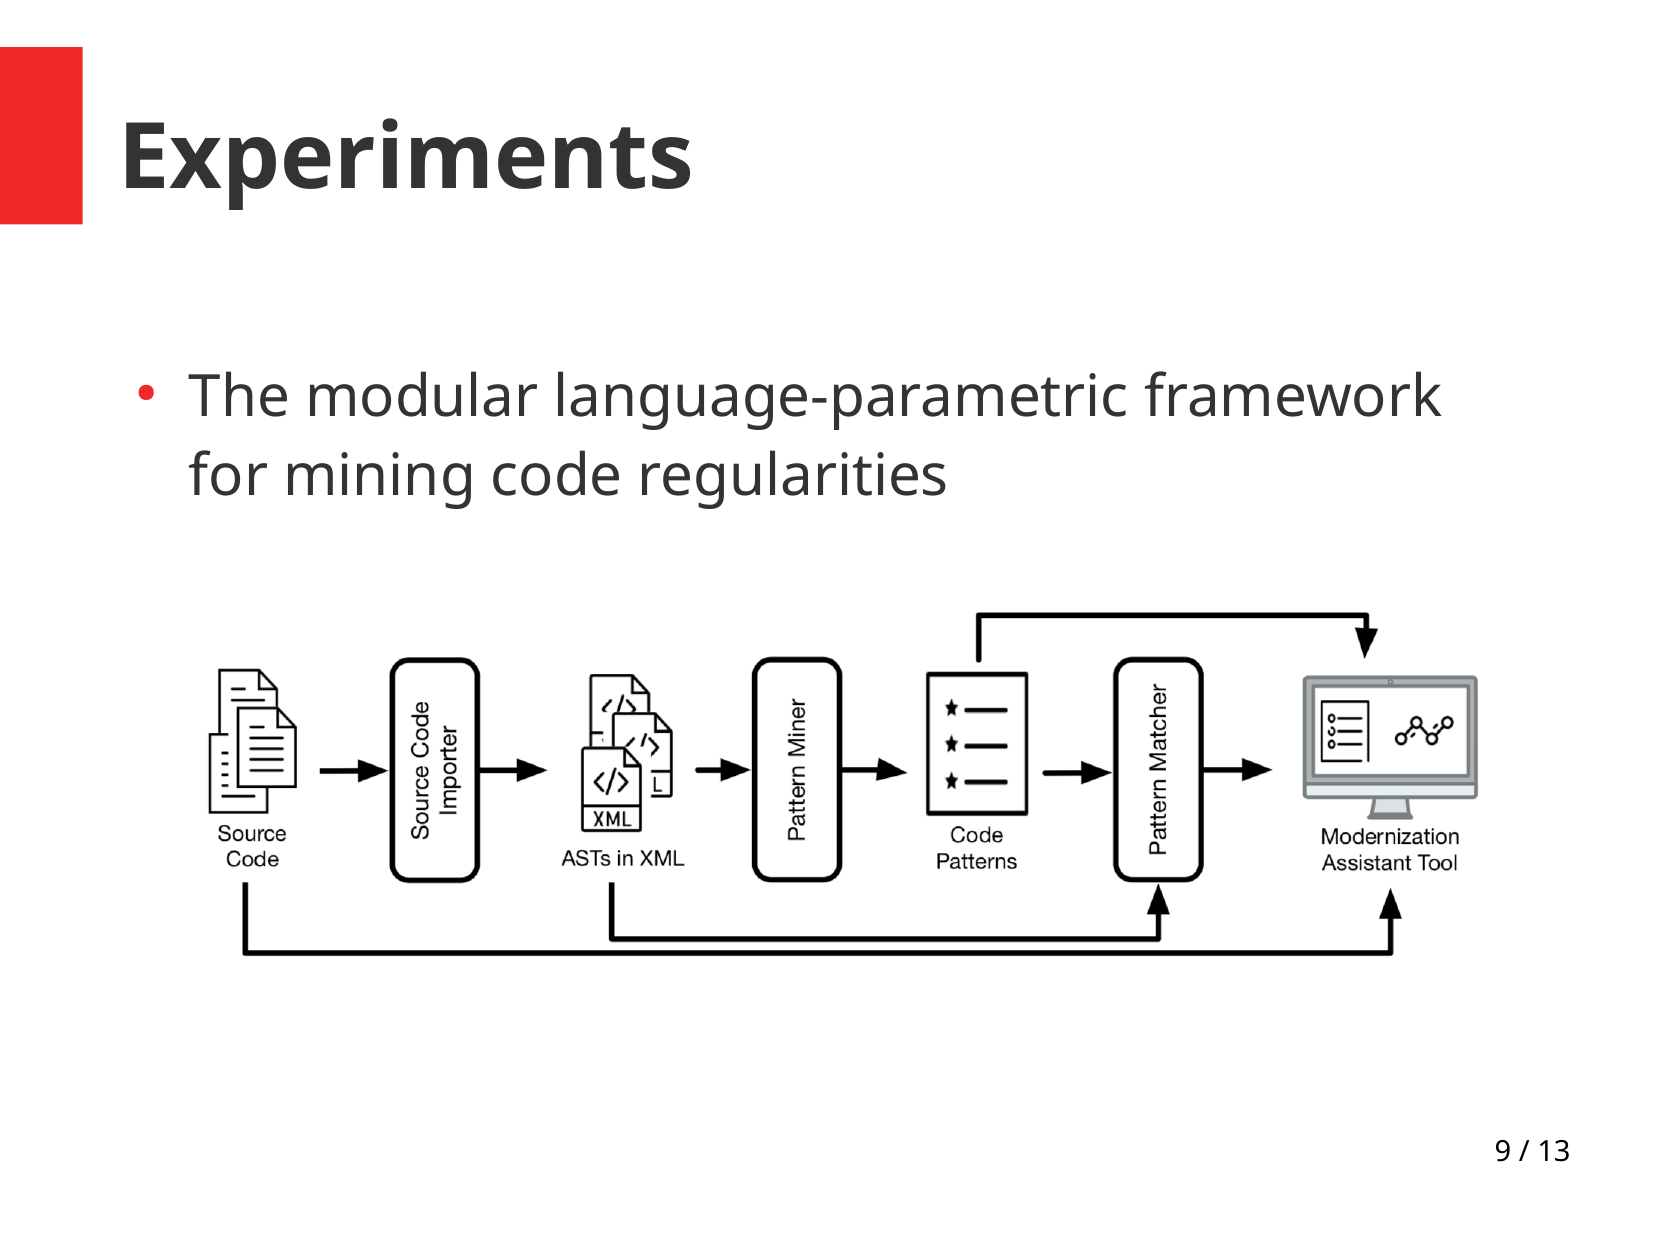

# Experiments
The modular language-parametric framework for mining code regularities
9